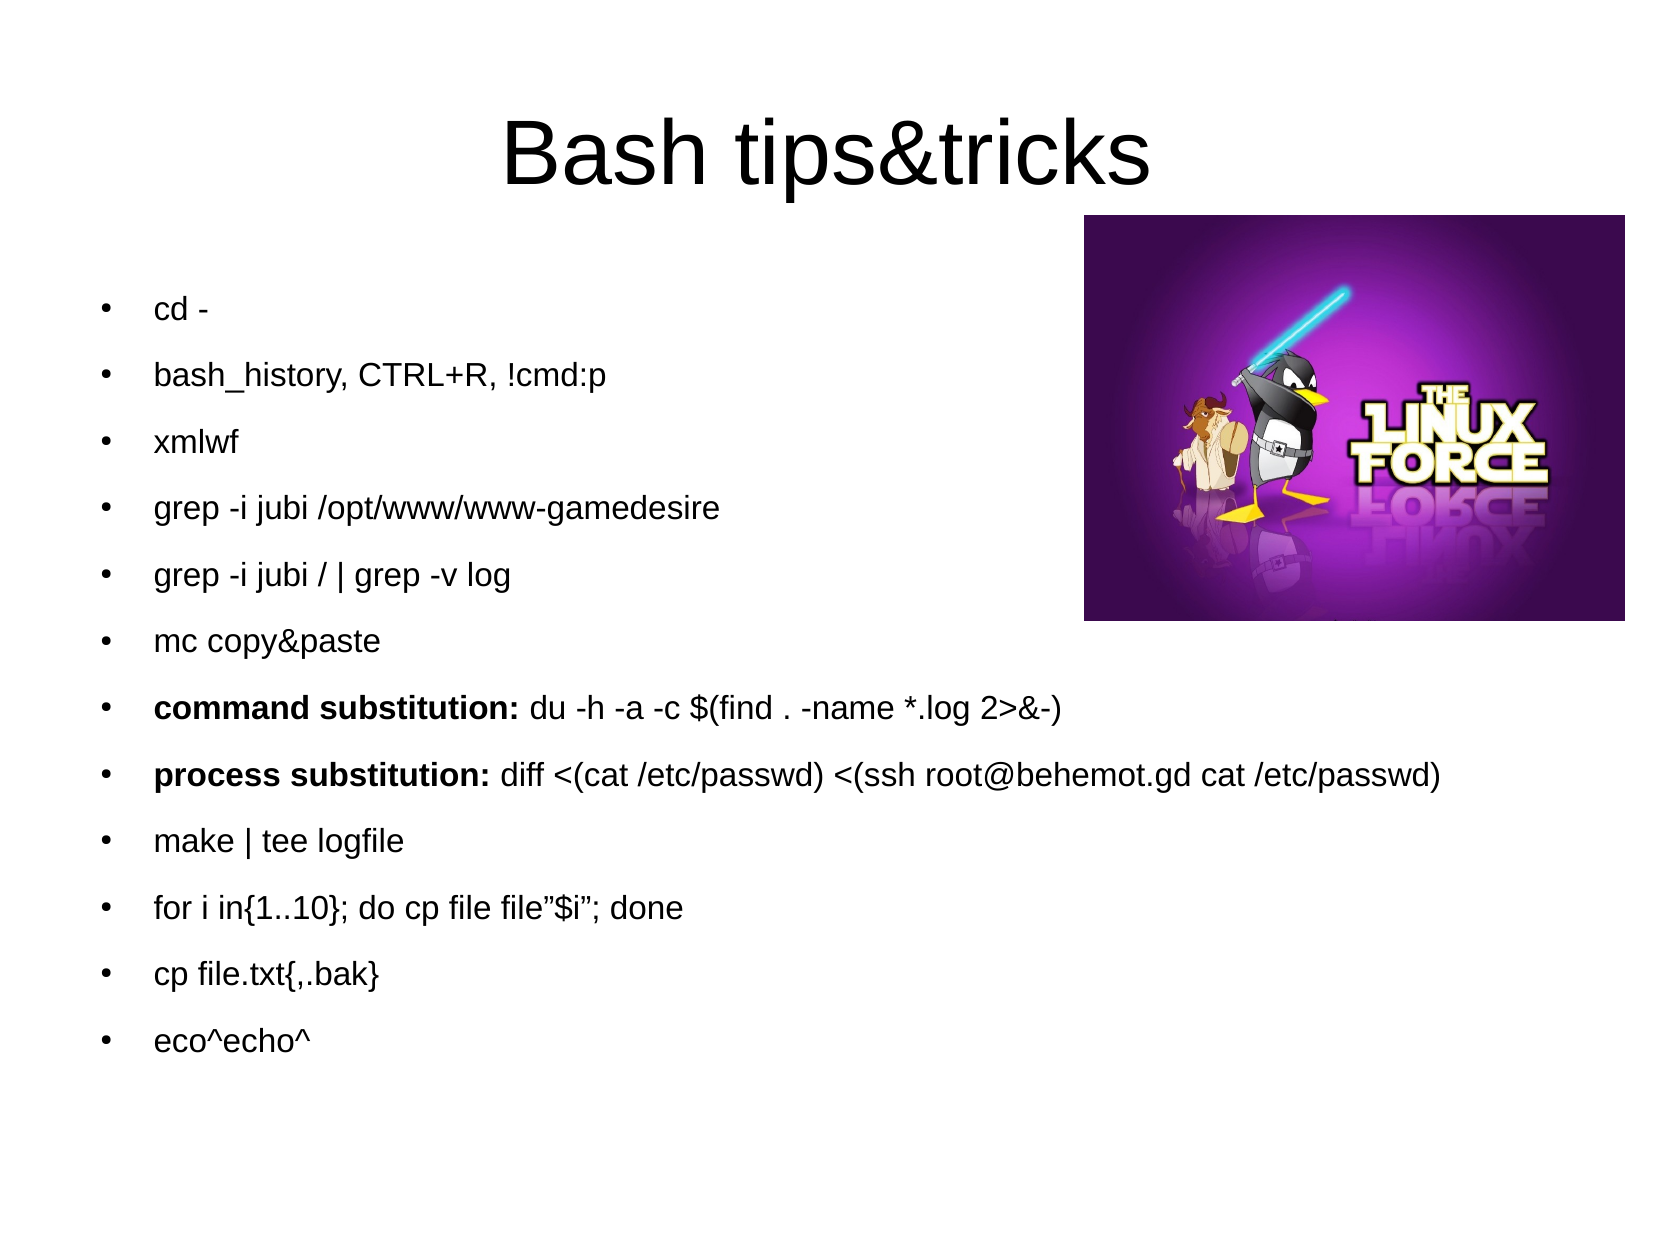

# Bash tips&tricks
cd -
bash_history, CTRL+R, !cmd:p
xmlwf
grep -i jubi /opt/www/www-gamedesire
grep -i jubi / | grep -v log
mc copy&paste
command substitution: du -h -a -c $(find . -name *.log 2>&-)
process substitution: diff <(cat /etc/passwd) <(ssh root@behemot.gd cat /etc/passwd)
make | tee logfile
for i in{1..10}; do cp file file”$i”; done
cp file.txt{,.bak}
eco^echo^